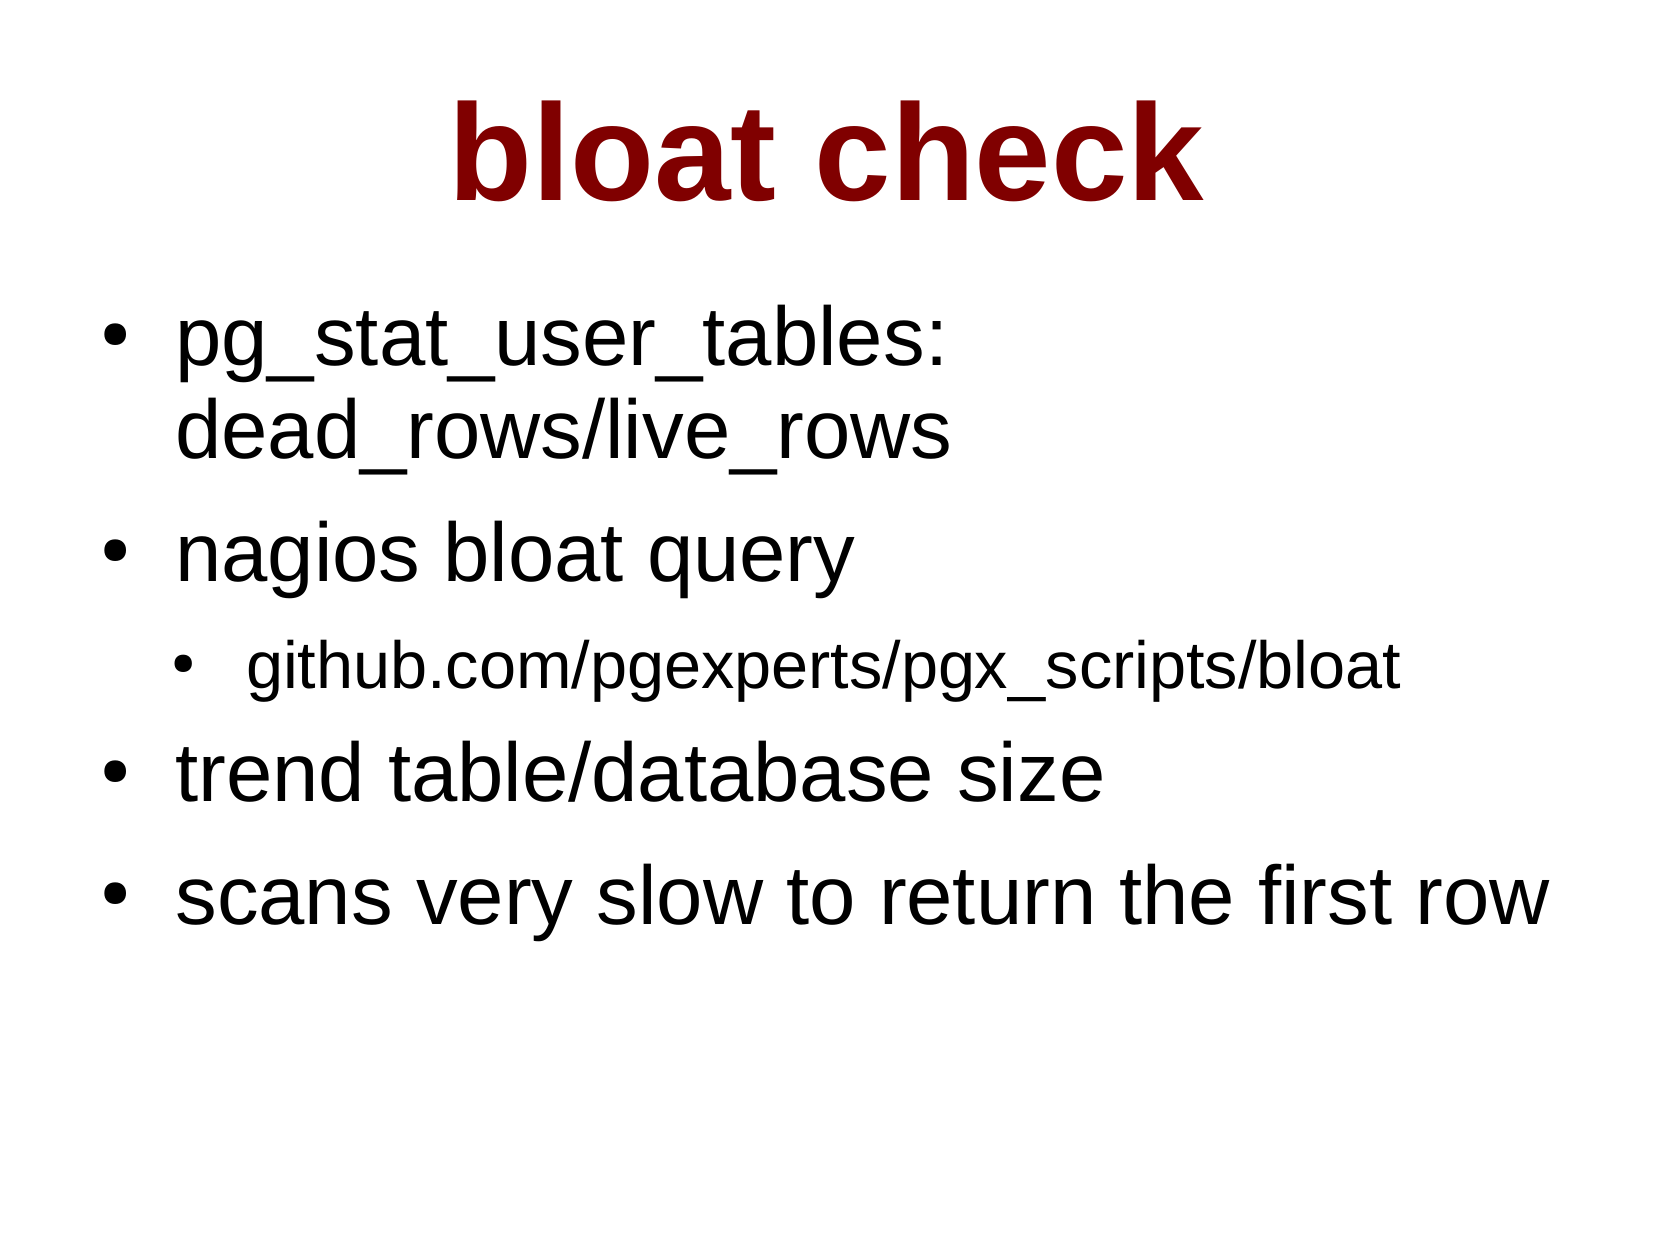

# bloat check
pg_stat_user_tables: dead_rows/live_rows
nagios bloat query
github.com/pgexperts/pgx_scripts/bloat
trend table/database size
scans very slow to return the first row